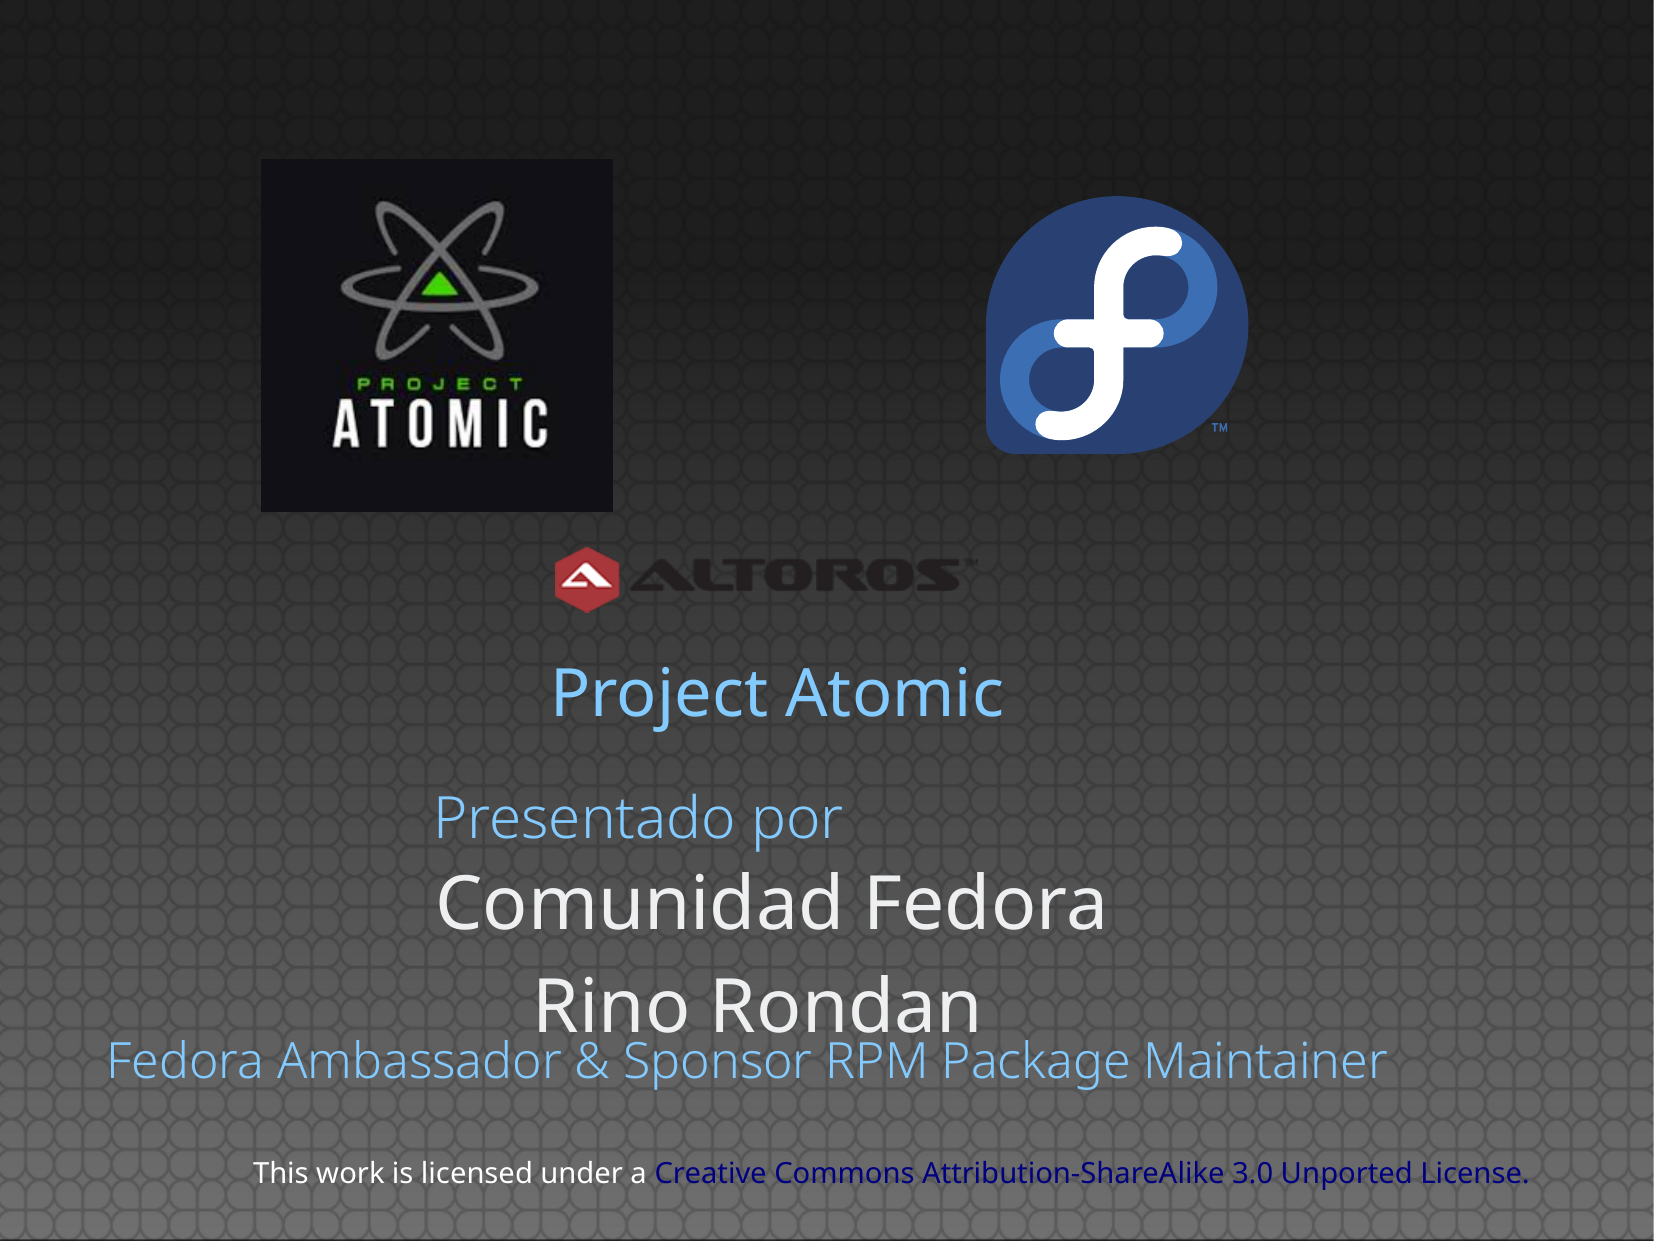

# Project Atomic
Presentado por
Comunidad Fedora
 Rino Rondan
Fedora Ambassador & Sponsor RPM Package Maintainer
This work is licensed under a Creative Commons Attribution-ShareAlike 3.0 Unported License.